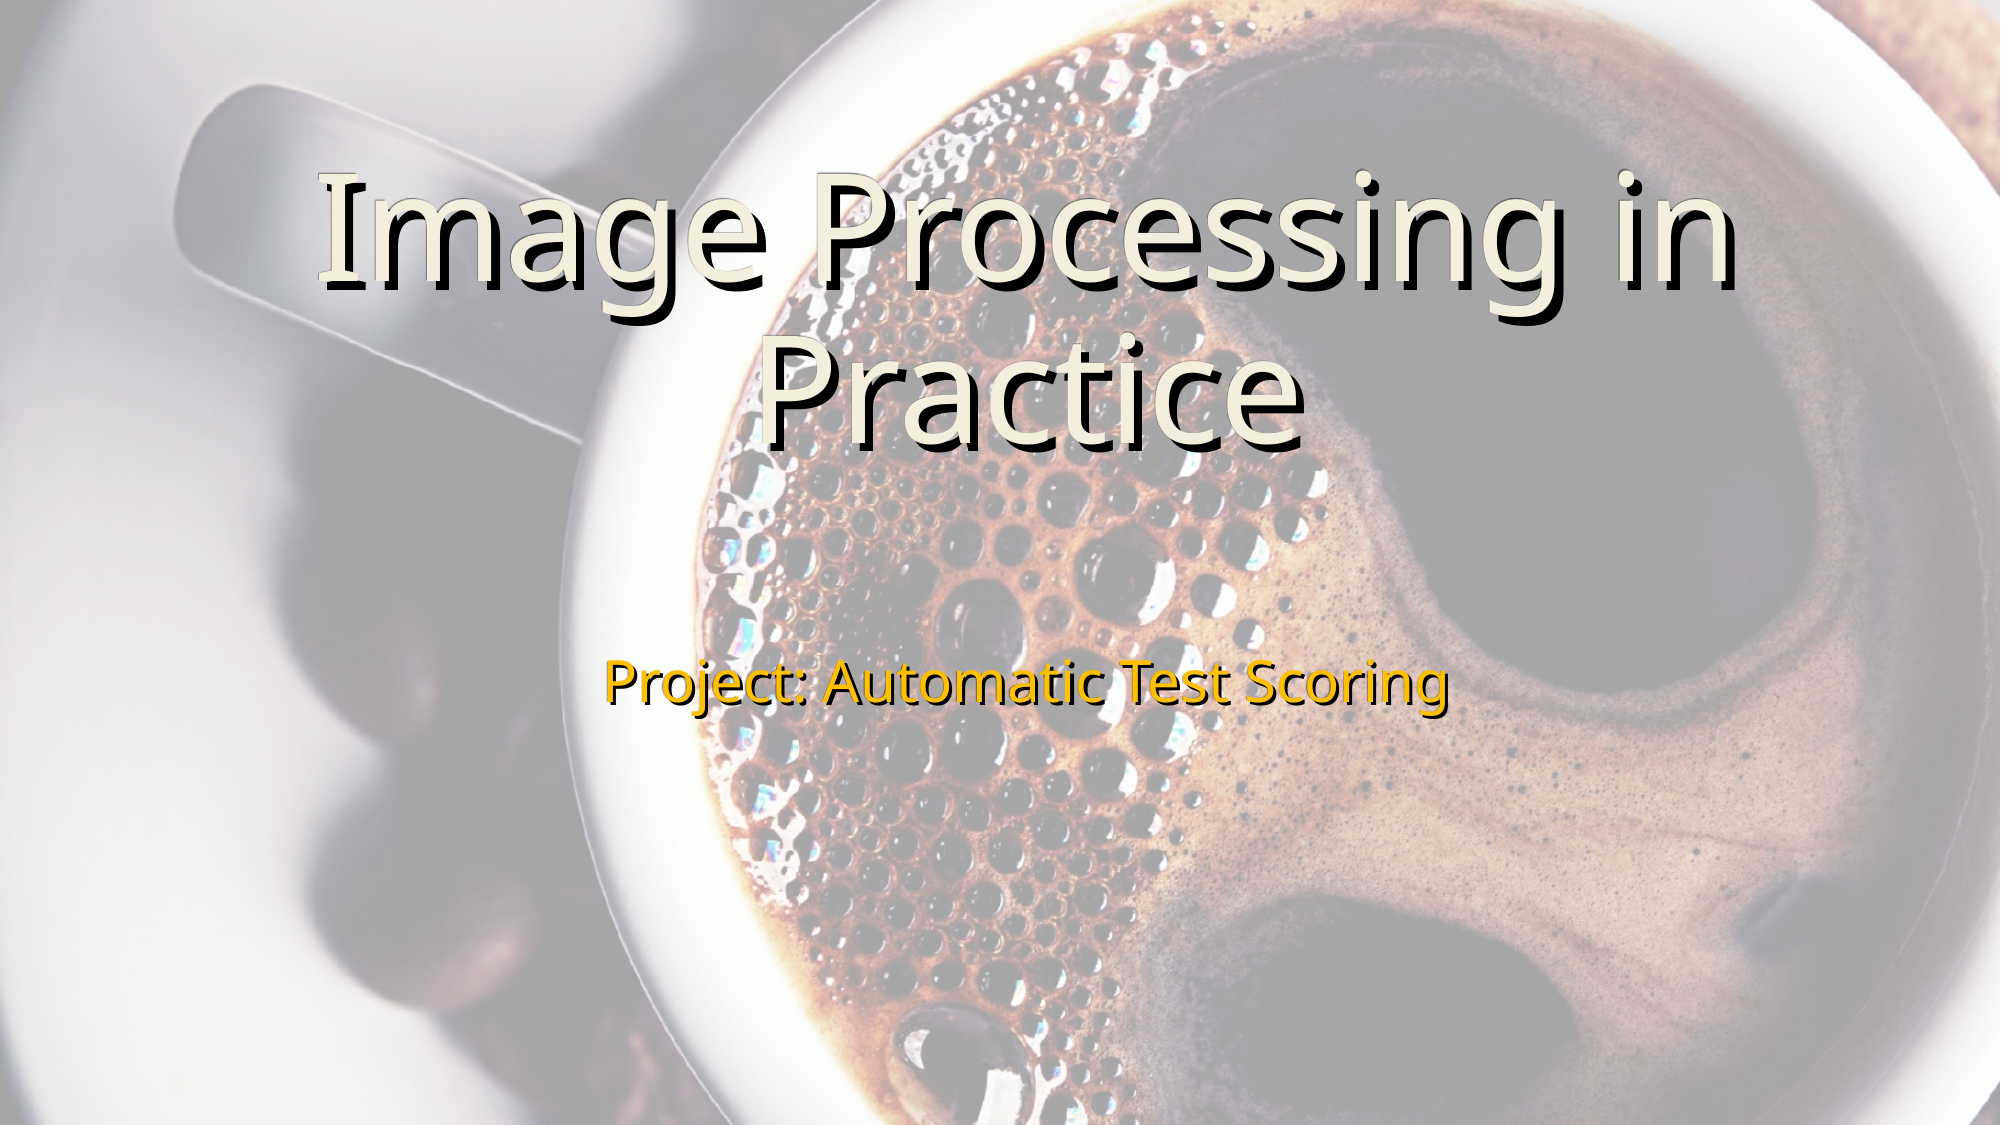

# Image Processing in Practice
Project: Automatic Test Scoring